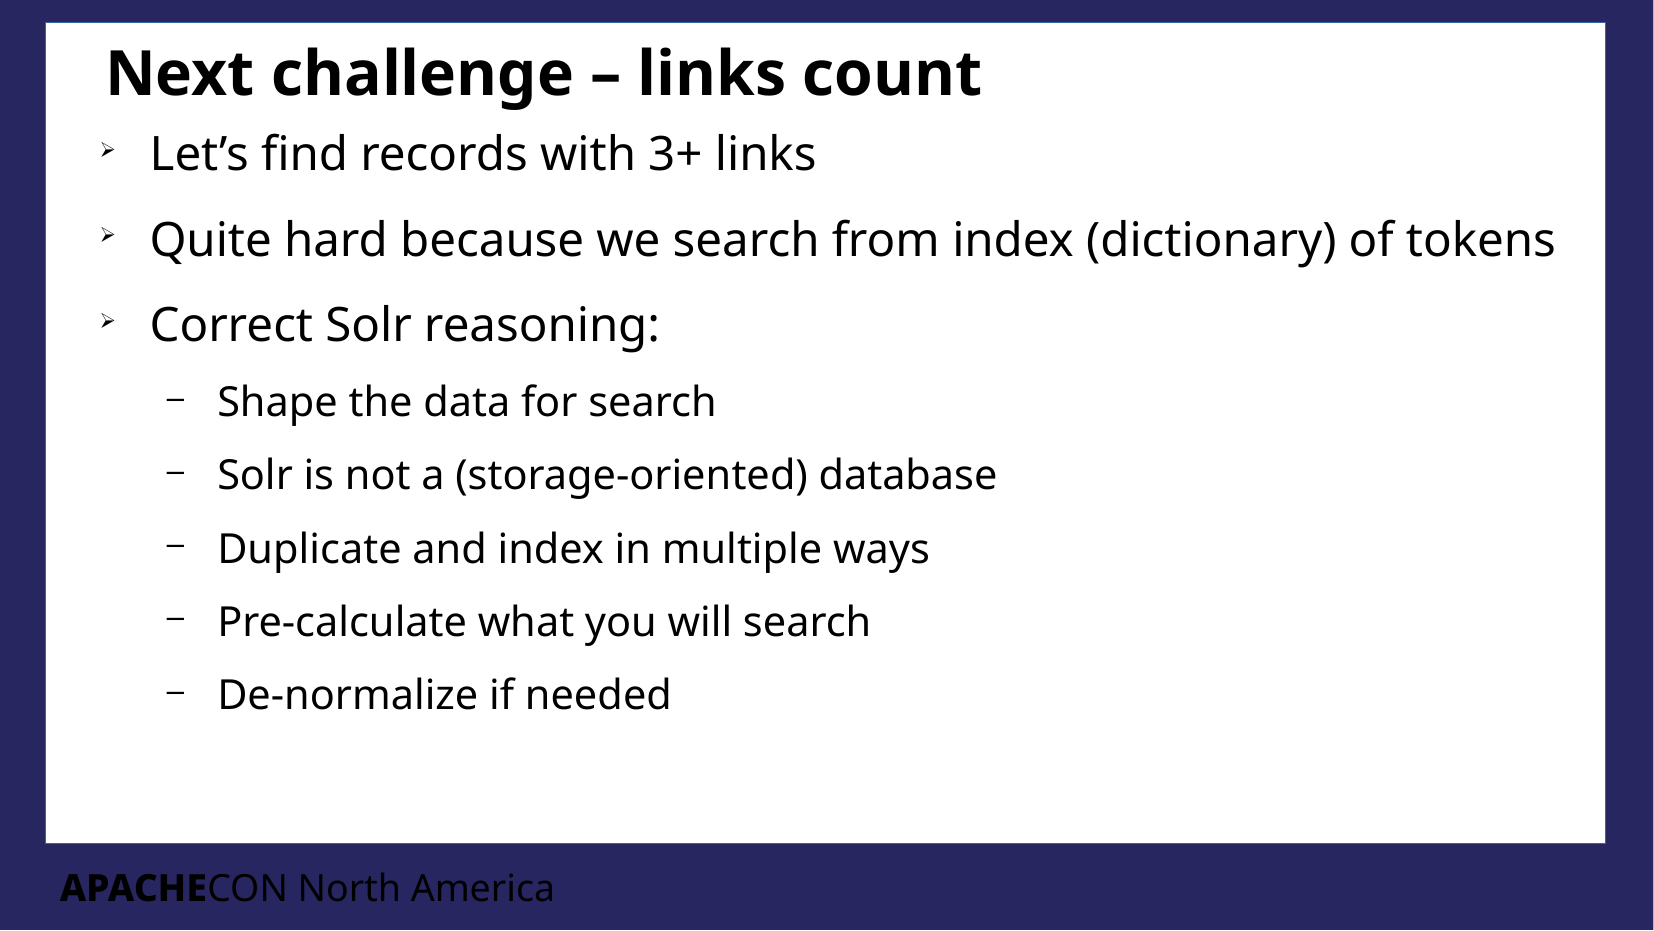

# Next challenge – links count
Let’s find records with 3+ links
Quite hard because we search from index (dictionary) of tokens
Correct Solr reasoning:
Shape the data for search
Solr is not a (storage-oriented) database
Duplicate and index in multiple ways
Pre-calculate what you will search
De-normalize if needed